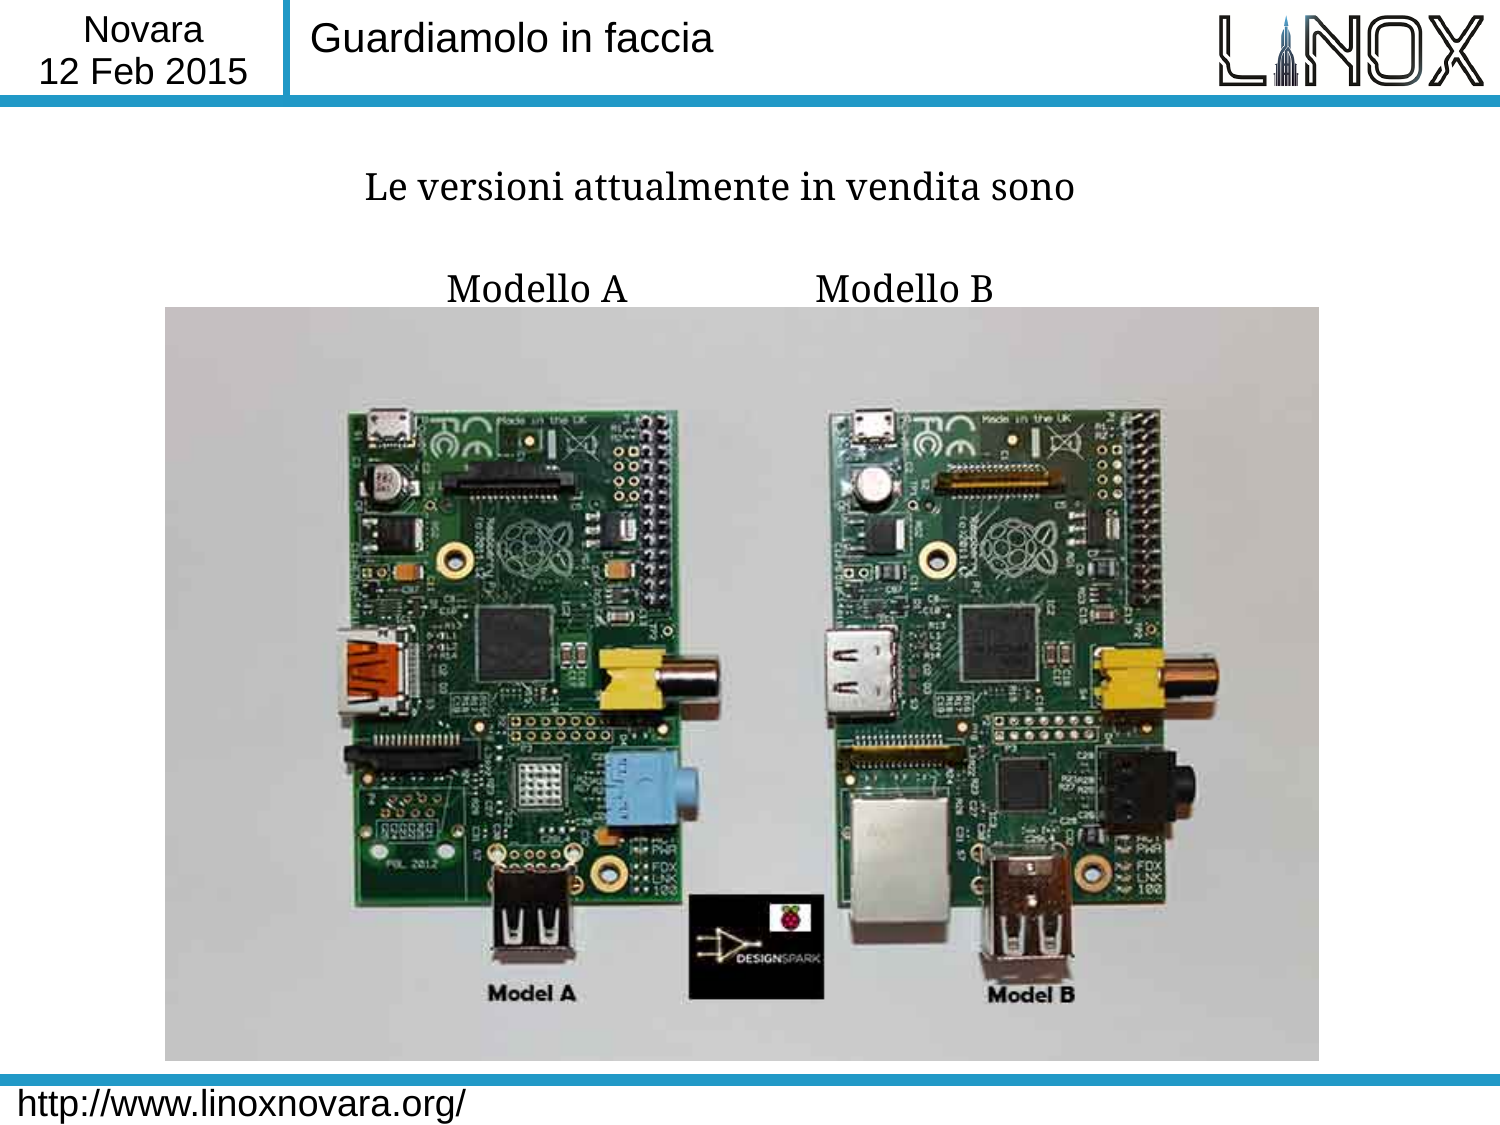

# Guardiamolo in faccia
Le versioni attualmente in vendita sono
Modello A 			Modello B